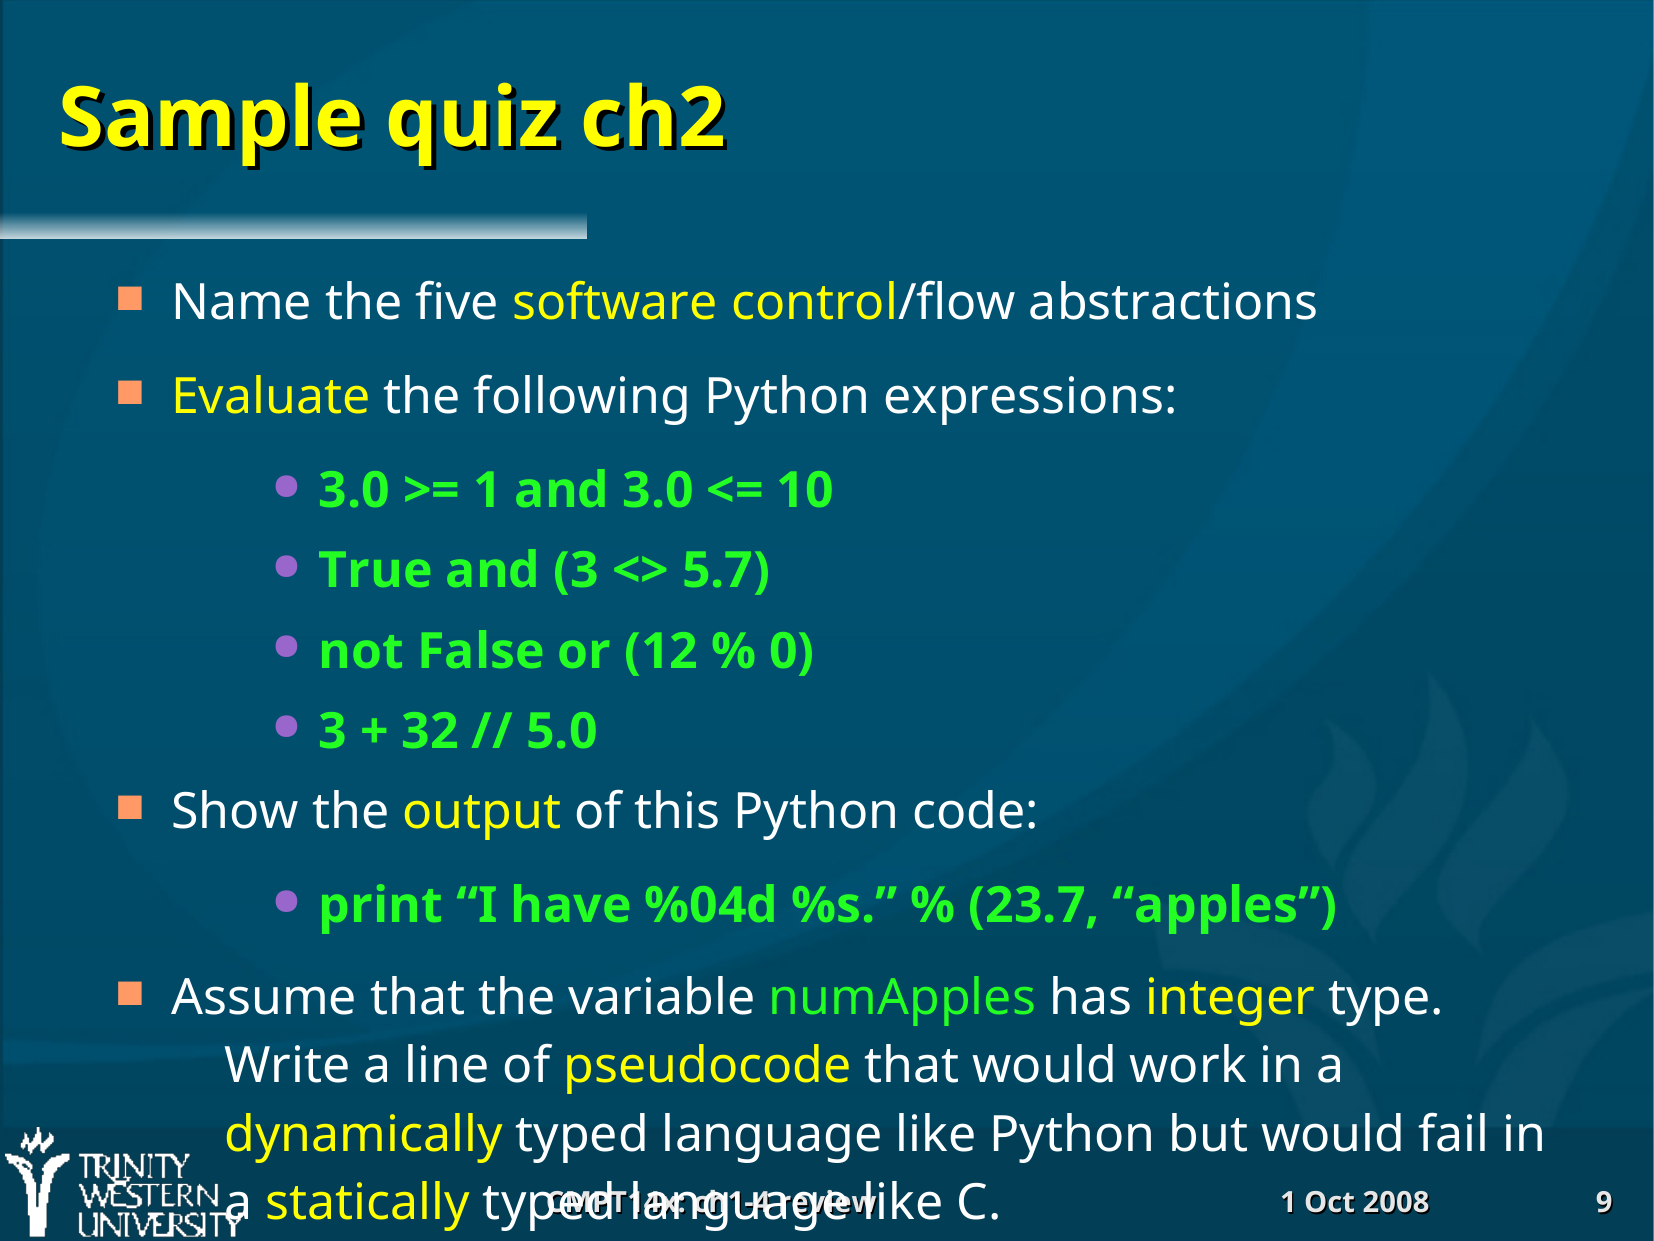

# Sample quiz ch2
Name the five software control/flow abstractions
Evaluate the following Python expressions:
3.0 >= 1 and 3.0 <= 10
True and (3 <> 5.7)
not False or (12 % 0)
3 + 32 // 5.0
Show the output of this Python code:
print “I have %04d %s.” % (23.7, “apples”)
Assume that the variable numApples has integer type. Write a line of pseudocode that would work in a dynamically typed language like Python but would fail in a statically typed language like C.
CMPT14x: ch1-4 review
1 Oct 2008
9